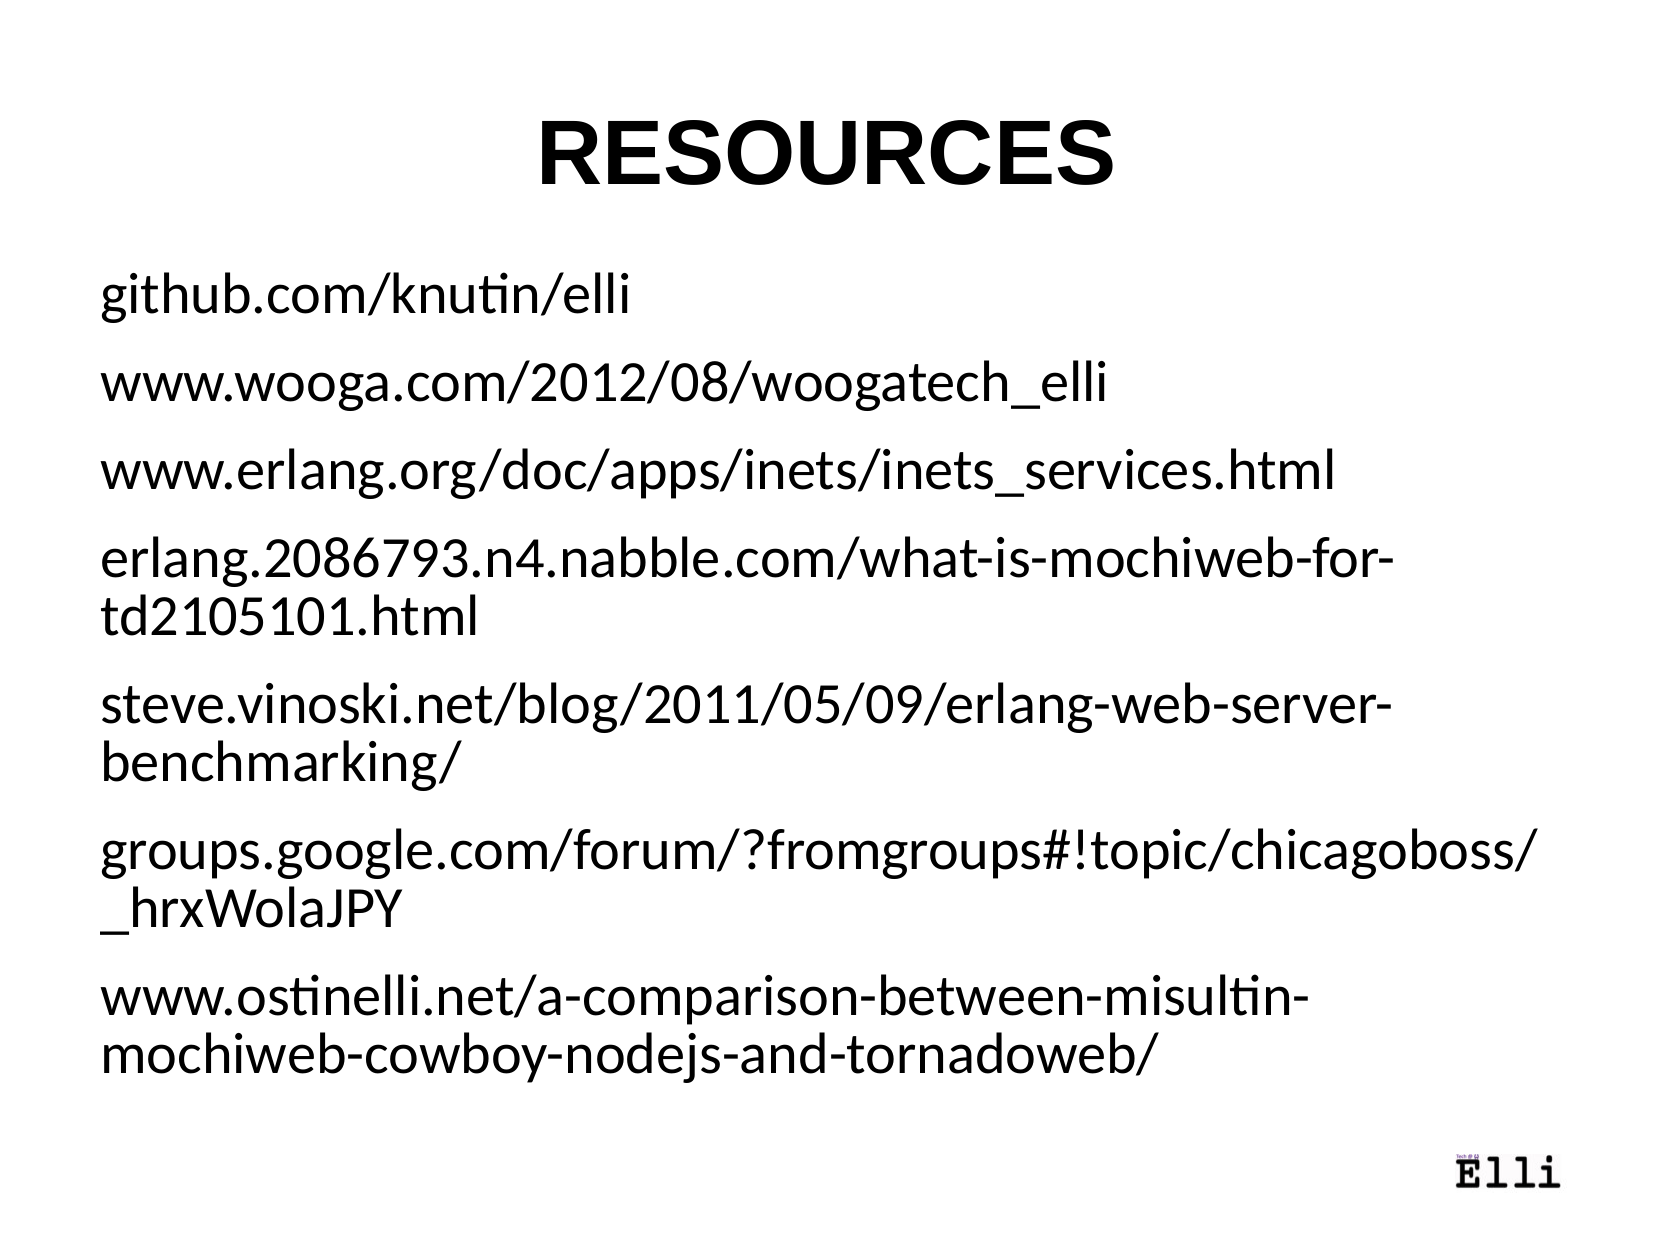

# RESOURCES
github.com/knutin/elli
www.wooga.com/2012/08/woogatech_elli
www.erlang.org/doc/apps/inets/inets_services.html
erlang.2086793.n4.nabble.com/what-is-mochiweb-for-td2105101.html
steve.vinoski.net/blog/2011/05/09/erlang-web-server-benchmarking/
groups.google.com/forum/?fromgroups#!topic/chicagoboss/_hrxWolaJPY
www.ostinelli.net/a-comparison-between-misultin-mochiweb-cowboy-nodejs-and-tornadoweb/